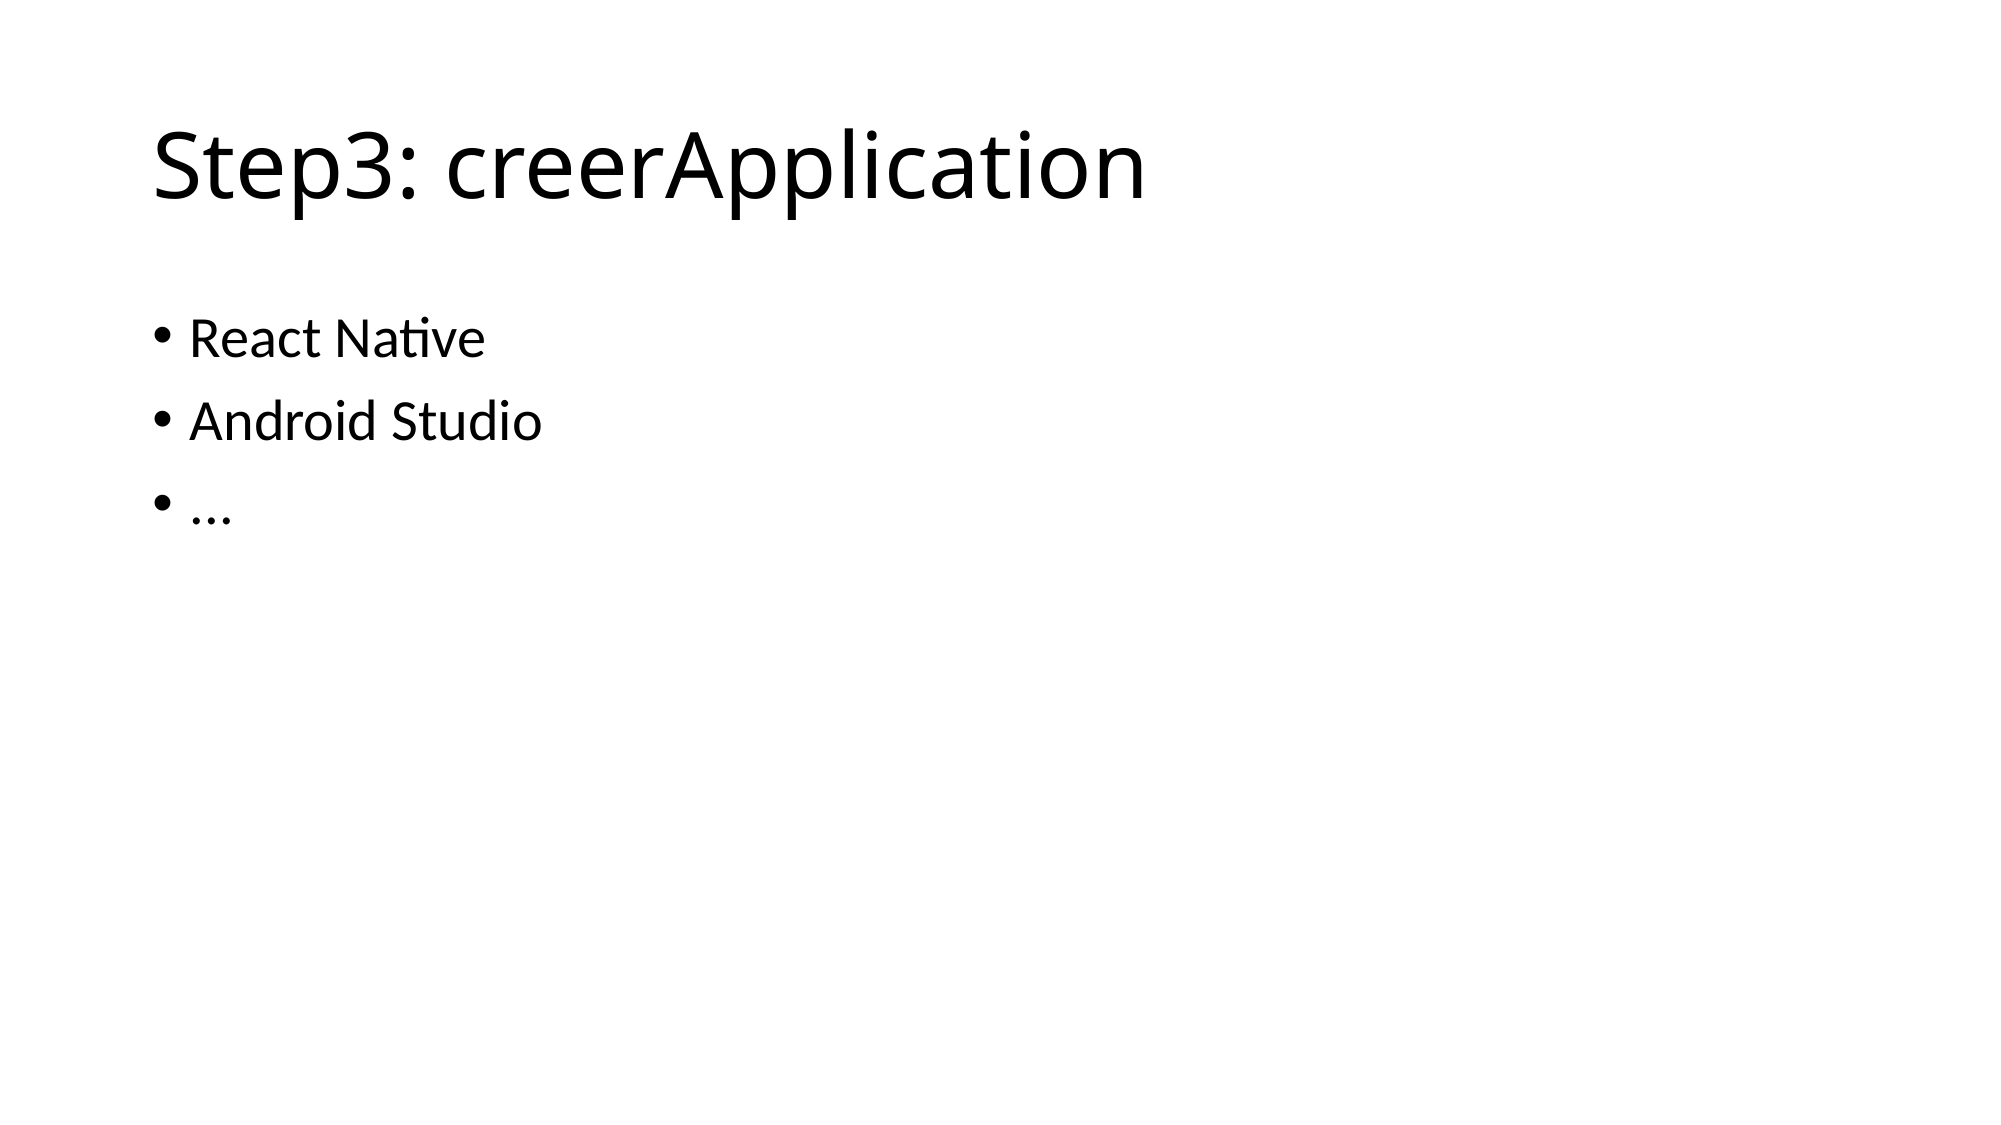

# Step3: creerApplication
React Native
Android Studio
...